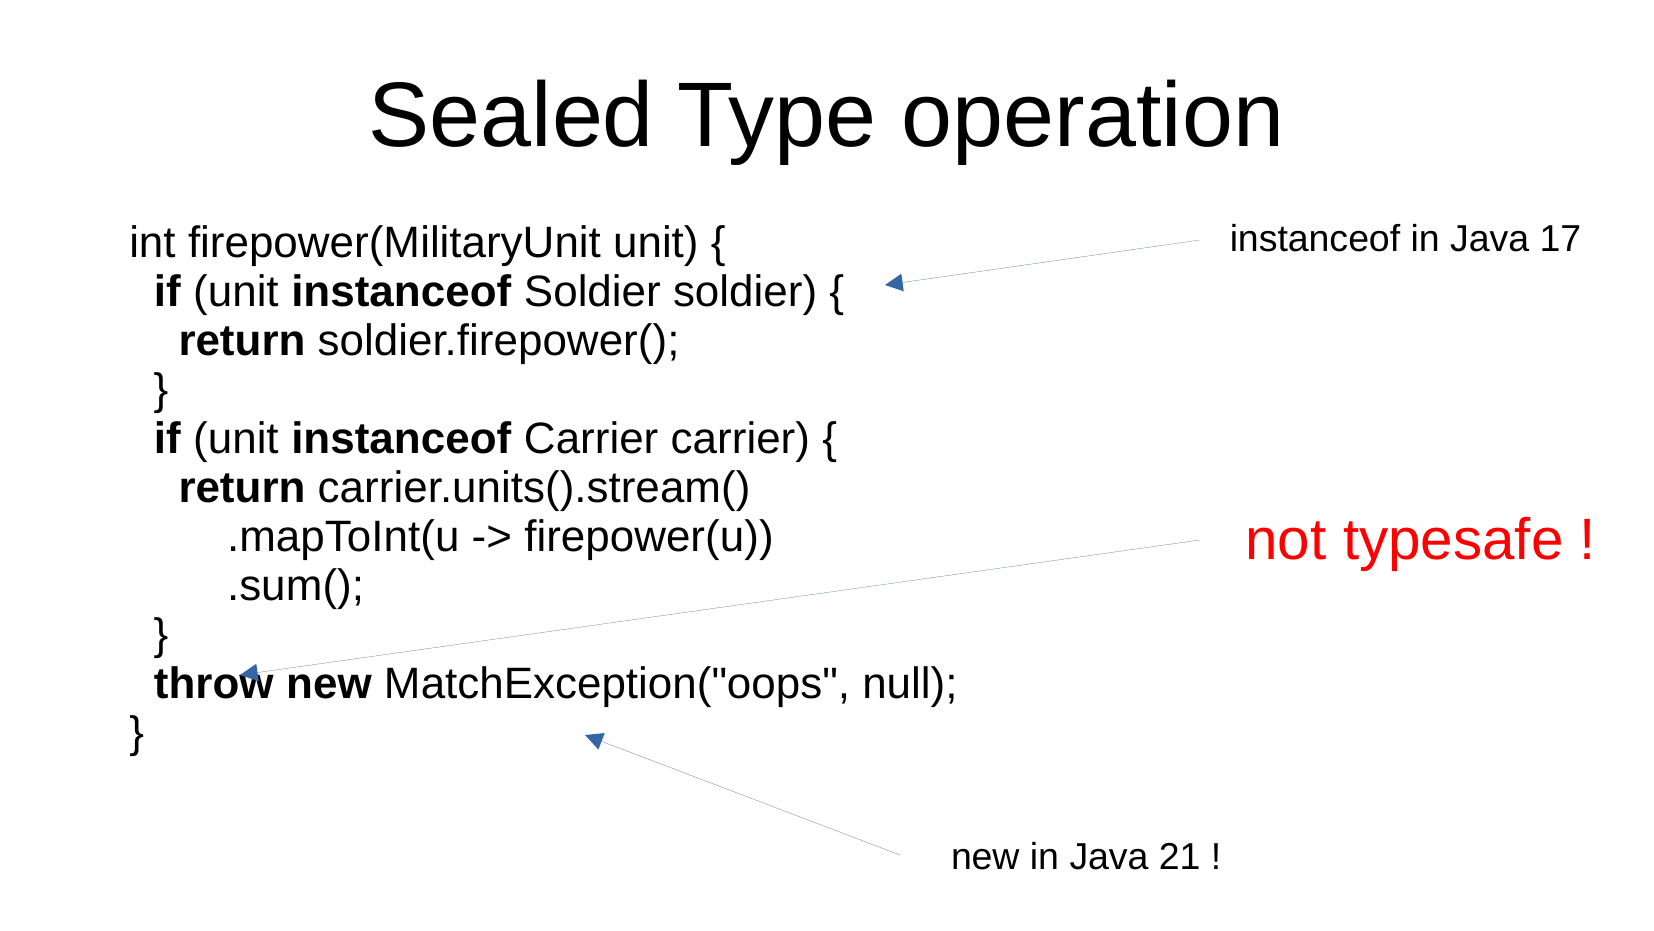

# Sealed Type operation
instanceof in Java 17
int firepower(MilitaryUnit unit) {
 if (unit instanceof Soldier soldier) {
 return soldier.firepower();
 }
 if (unit instanceof Carrier carrier) {
 return carrier.units().stream()
 .mapToInt(u -> firepower(u))
 .sum();
 }
 throw new MatchException("oops", null);
}
not typesafe !
new in Java 21 !